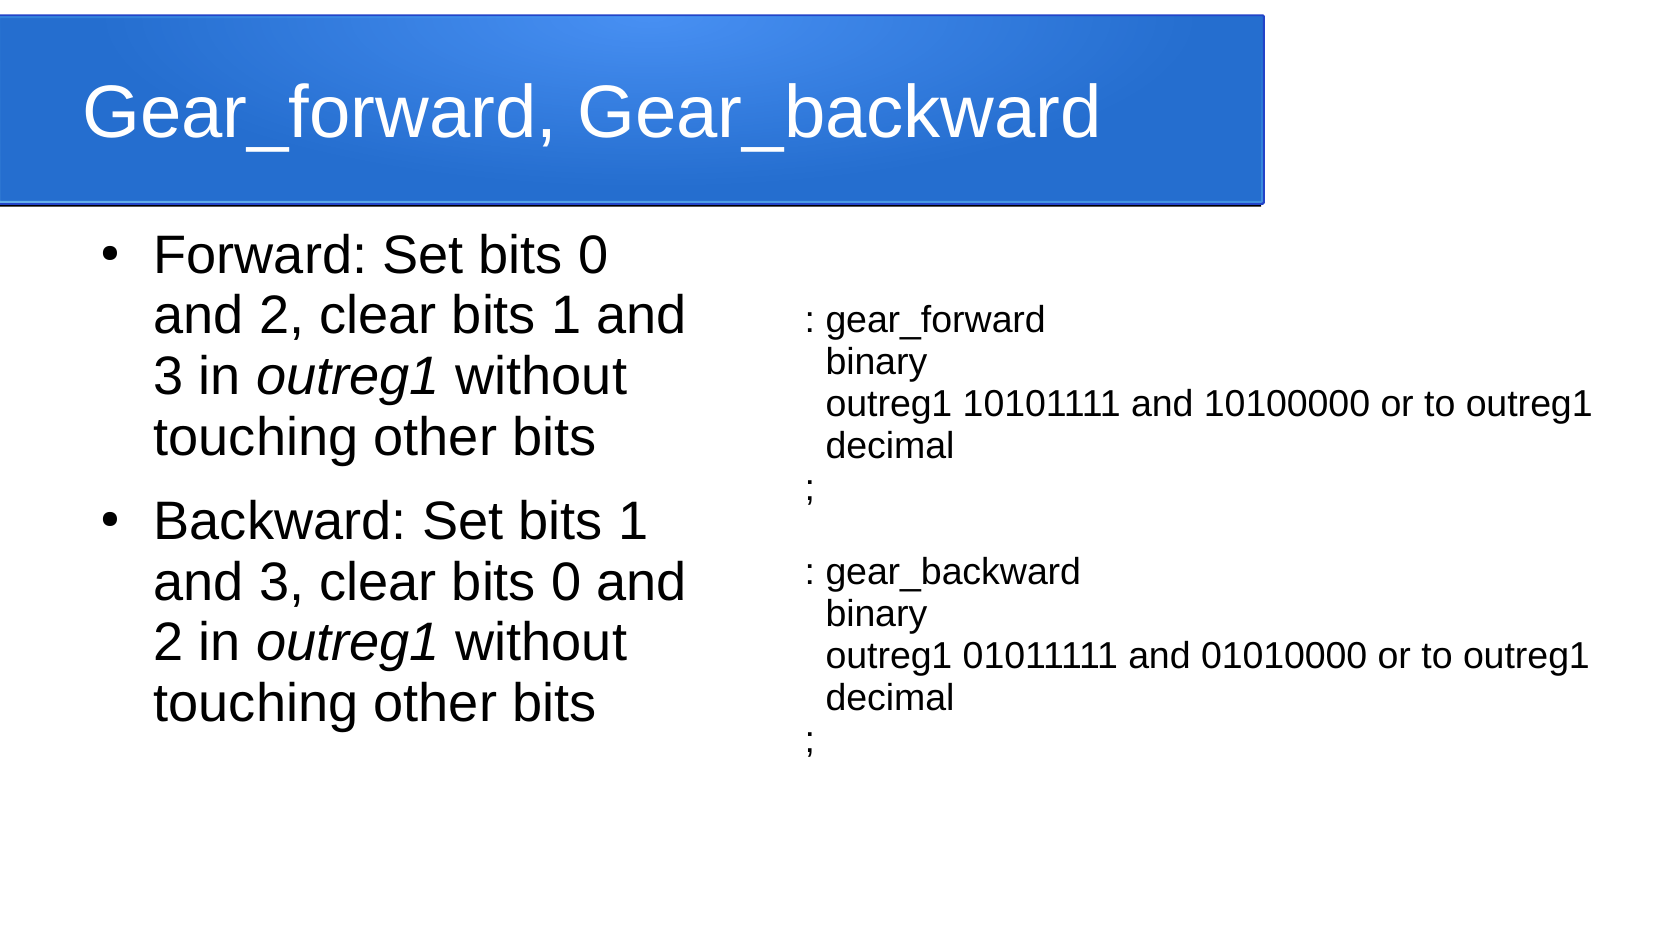

# Gear_forward, Gear_backward
Forward: Set bits 0 and 2, clear bits 1 and 3 in outreg1 without touching other bits
Backward: Set bits 1 and 3, clear bits 0 and 2 in outreg1 without touching other bits
: gear_forward
 binary
 outreg1 10101111 and 10100000 or to outreg1
 decimal
;
: gear_backward
 binary
 outreg1 01011111 and 01010000 or to outreg1
 decimal
;